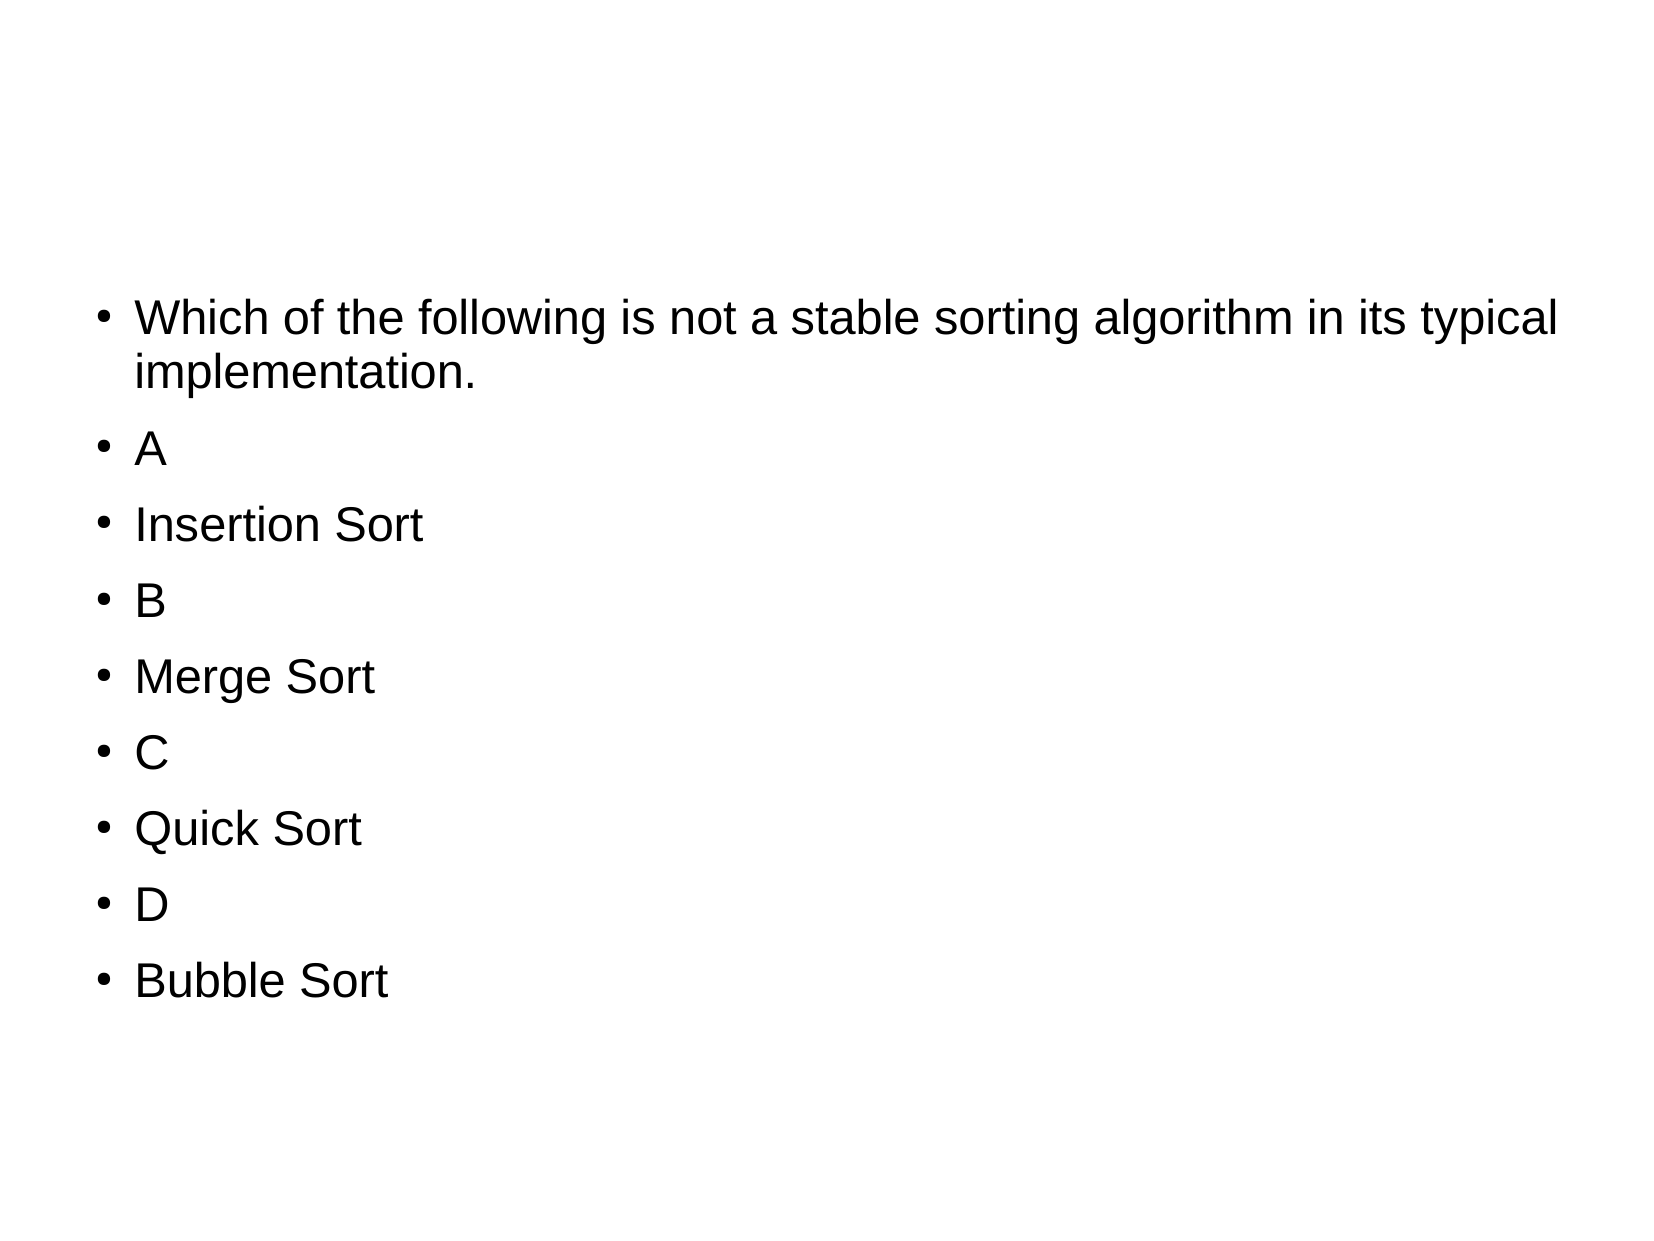

#
Which of the following is not a stable sorting algorithm in its typical implementation.
A
Insertion Sort
B
Merge Sort
C
Quick Sort
D
Bubble Sort